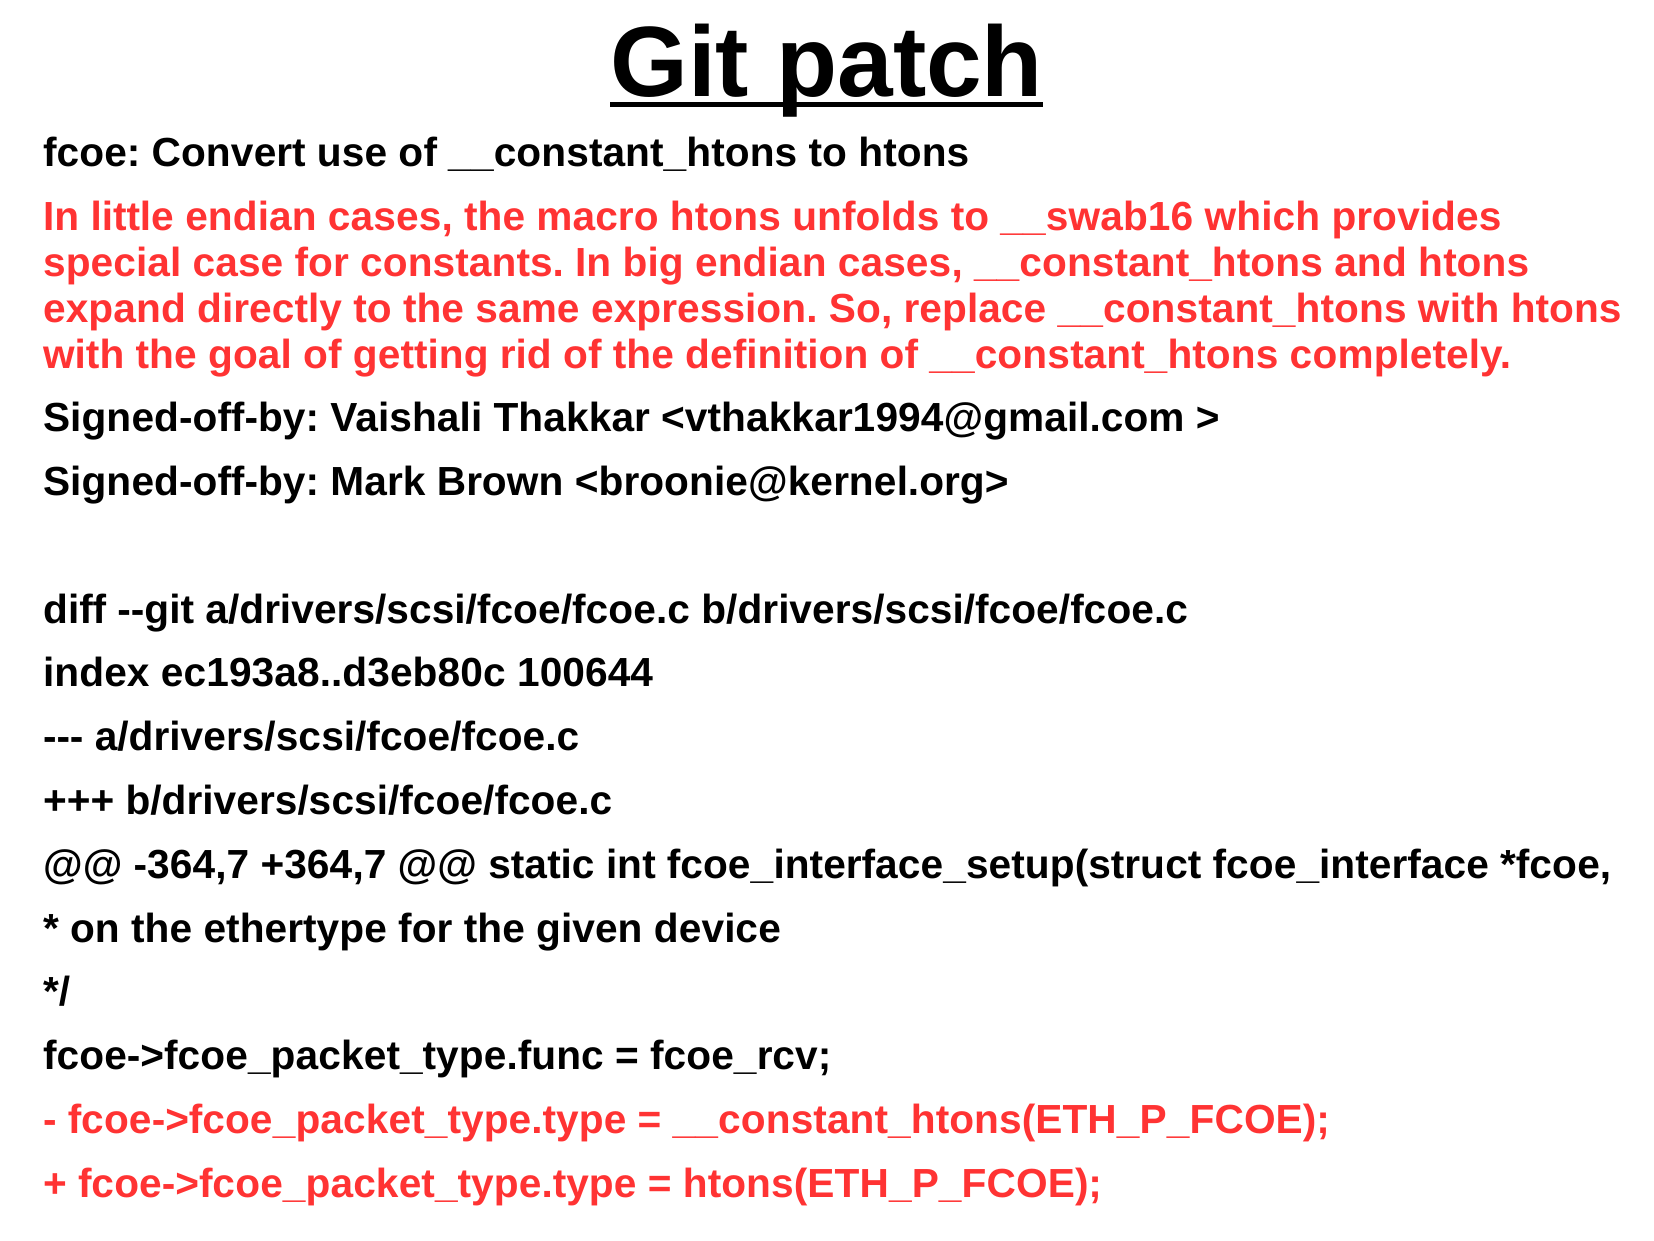

# Git patch
fcoe: Convert use of __constant_htons to htons
In little endian cases, the macro htons unfolds to __swab16 which provides special case for constants. In big endian cases, __constant_htons and htons expand directly to the same expression. So, replace __constant_htons with htons with the goal of getting rid of the definition of __constant_htons completely.
Signed-off-by: Vaishali Thakkar <vthakkar1994@gmail.com >
Signed-off-by: Mark Brown <broonie@kernel.org>
diff --git a/drivers/scsi/fcoe/fcoe.c b/drivers/scsi/fcoe/fcoe.c
index ec193a8..d3eb80c 100644
--- a/drivers/scsi/fcoe/fcoe.c
+++ b/drivers/scsi/fcoe/fcoe.c
@@ -364,7 +364,7 @@ static int fcoe_interface_setup(struct fcoe_interface *fcoe,
* on the ethertype for the given device
*/
fcoe->fcoe_packet_type.func = fcoe_rcv;
- fcoe->fcoe_packet_type.type = __constant_htons(ETH_P_FCOE);
+ fcoe->fcoe_packet_type.type = htons(ETH_P_FCOE);